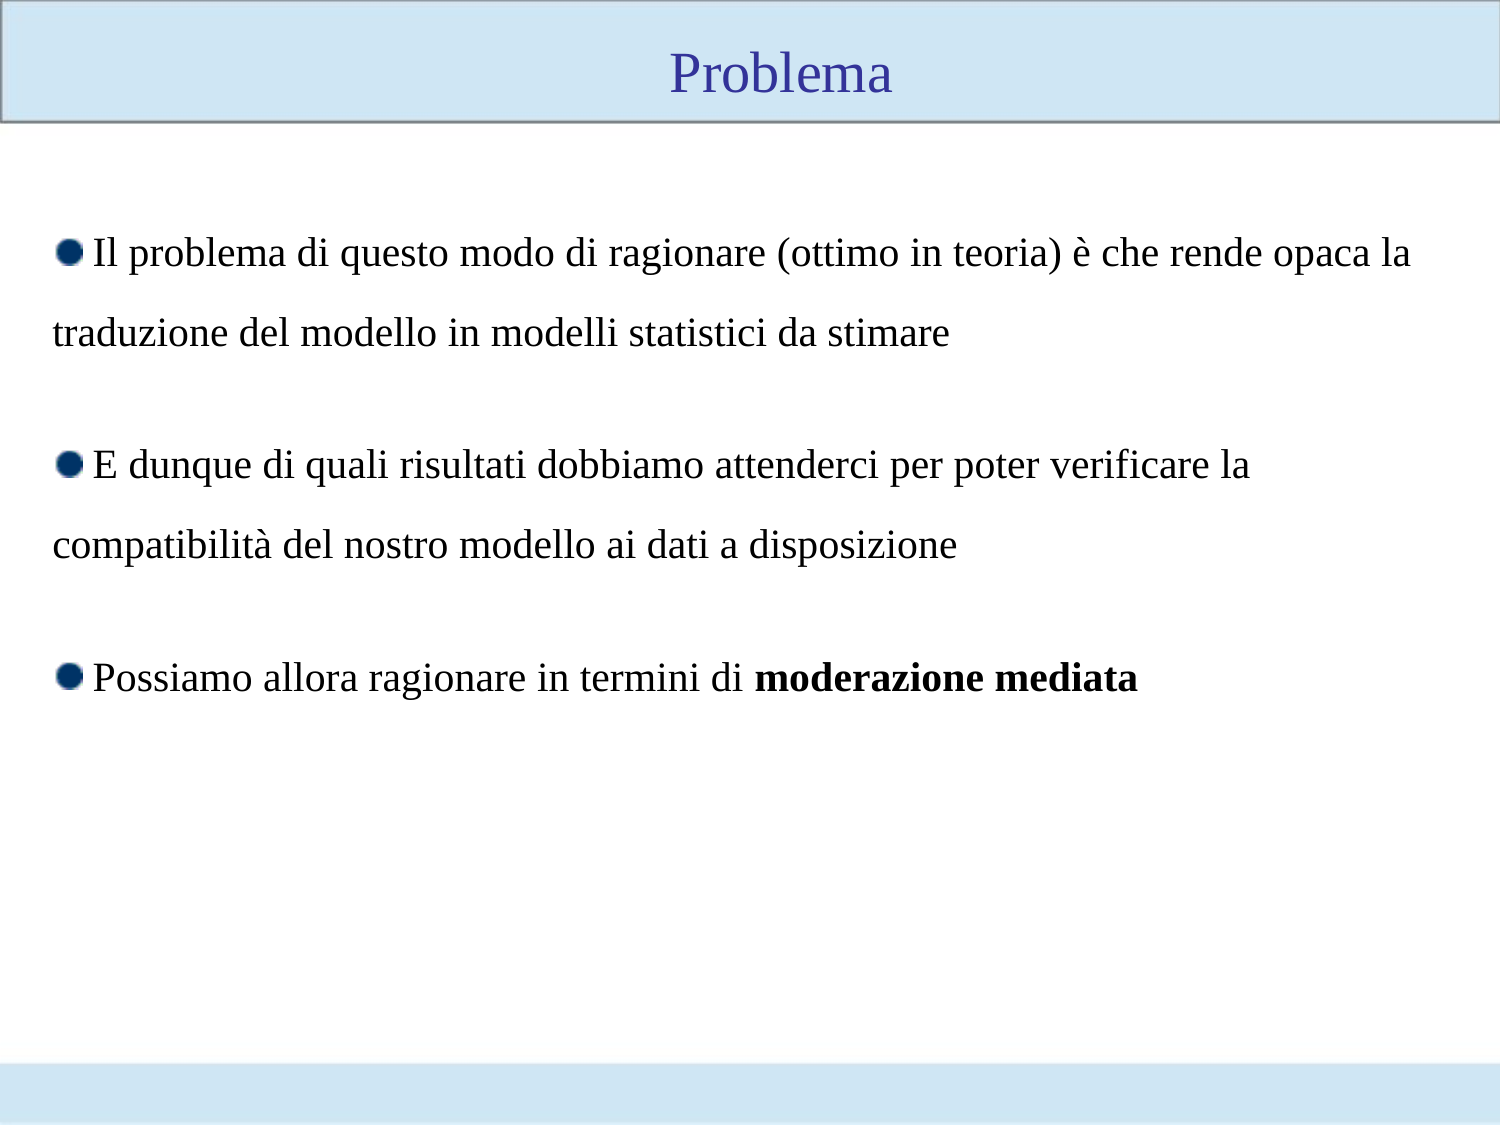

# Problema
 Il problema di questo modo di ragionare (ottimo in teoria) è che rende opaca la traduzione del modello in modelli statistici da stimare
 E dunque di quali risultati dobbiamo attenderci per poter verificare la compatibilità del nostro modello ai dati a disposizione
 Possiamo allora ragionare in termini di moderazione mediata